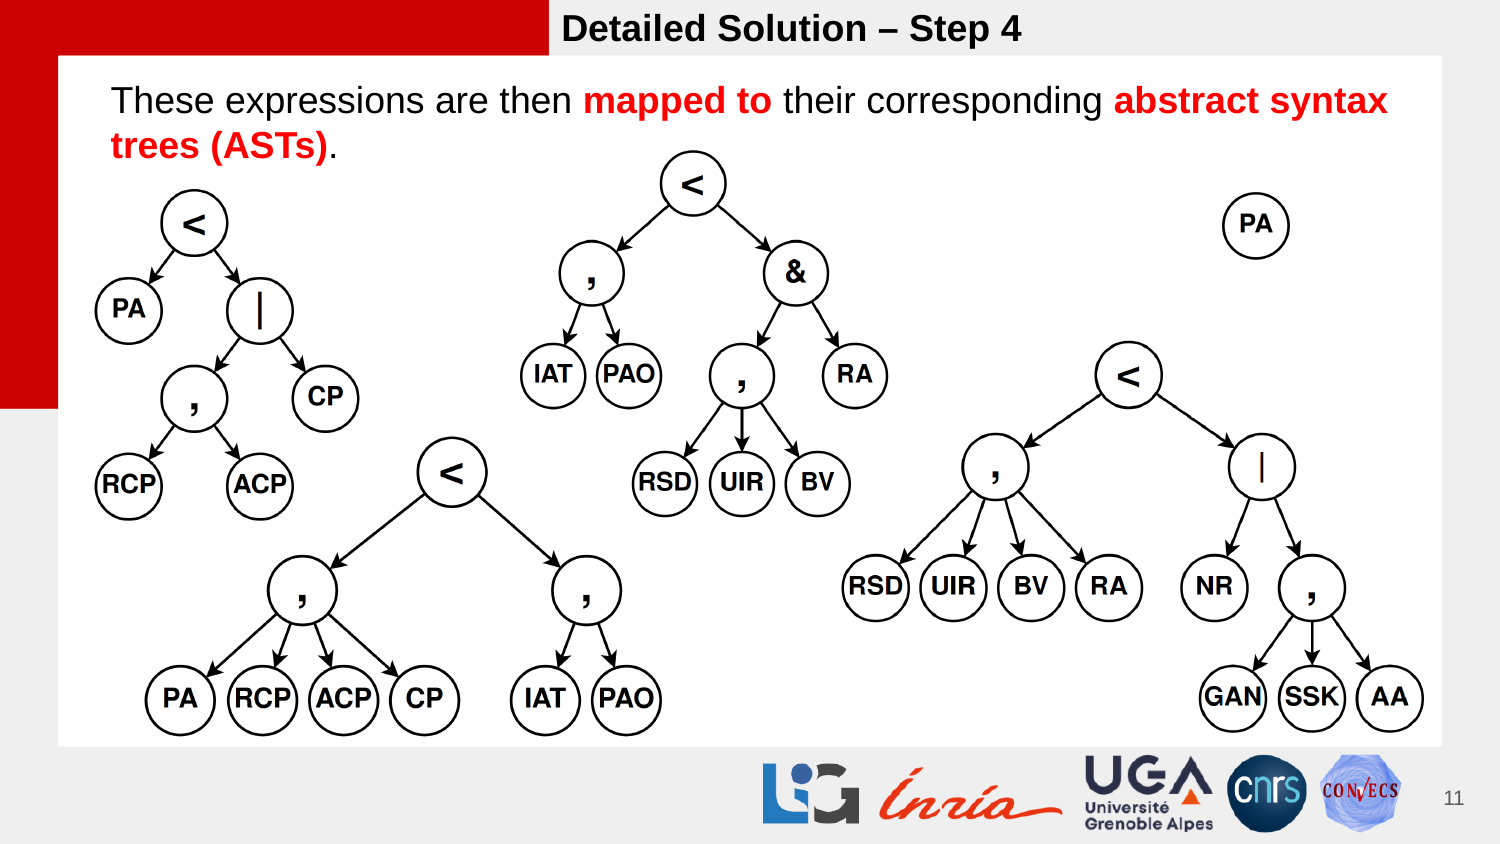

Detailed Solution – Step 4
These expressions are then mapped to their corresponding abstract syntax trees (ASTs).